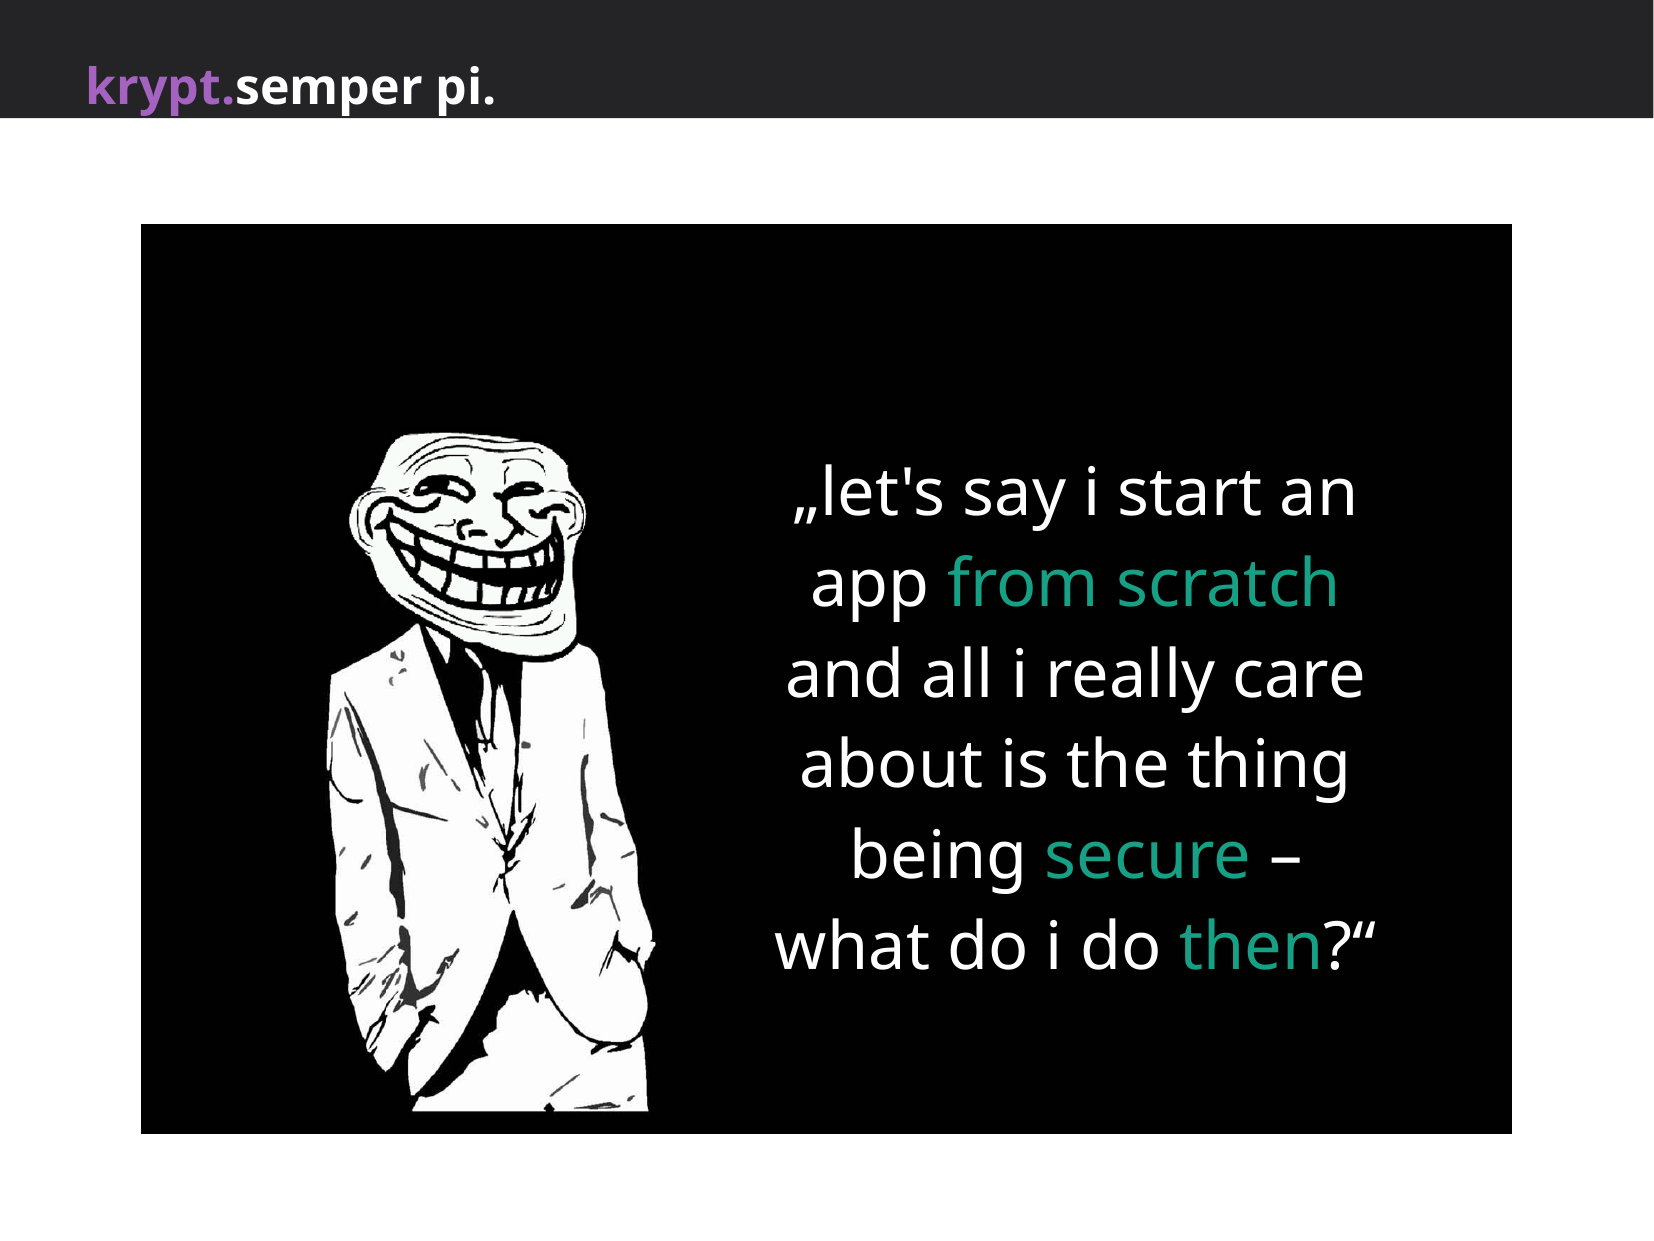

krypt.semper pi.
krypt first of all is a framework
„let's say i start an app from scratch and all i really care about is the thing being secure – what do i do then?“